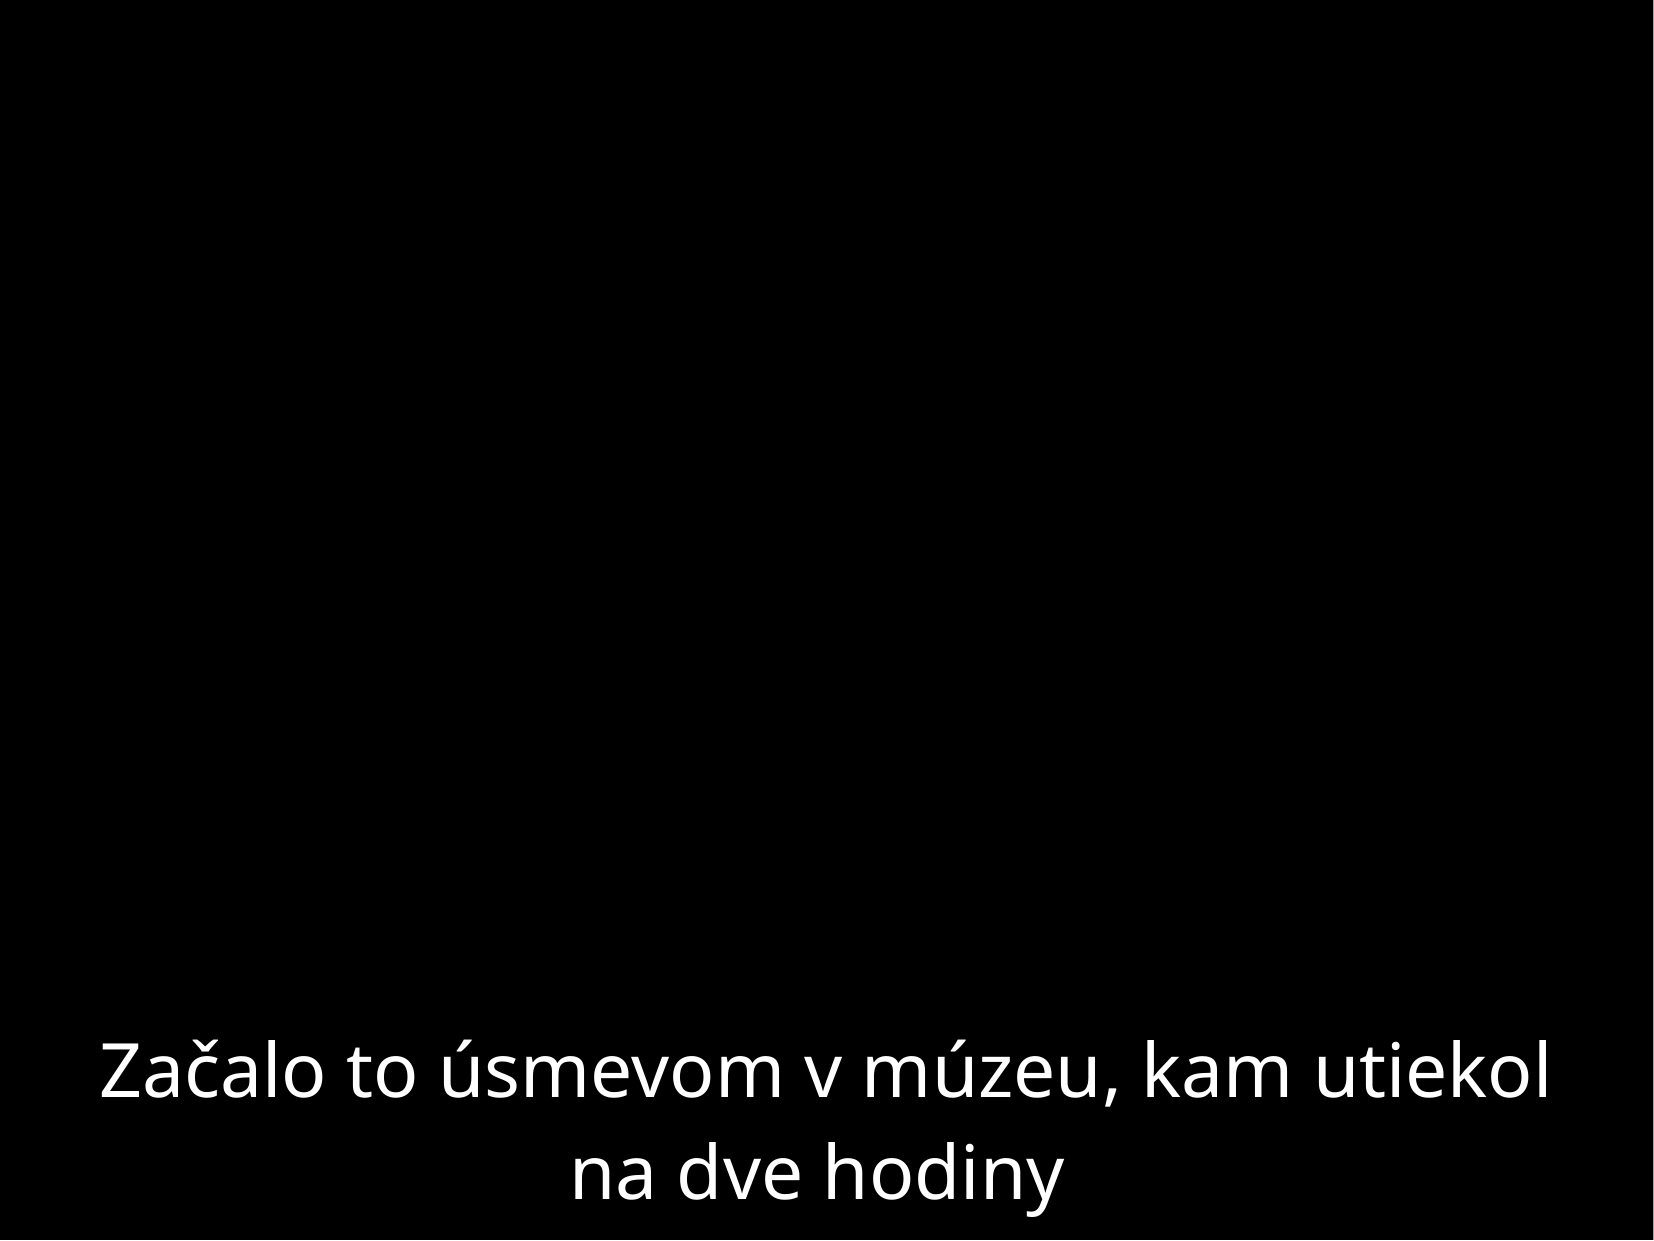

# Začalo to úsmevom v múzeu, kam utiekol na dve hodiny